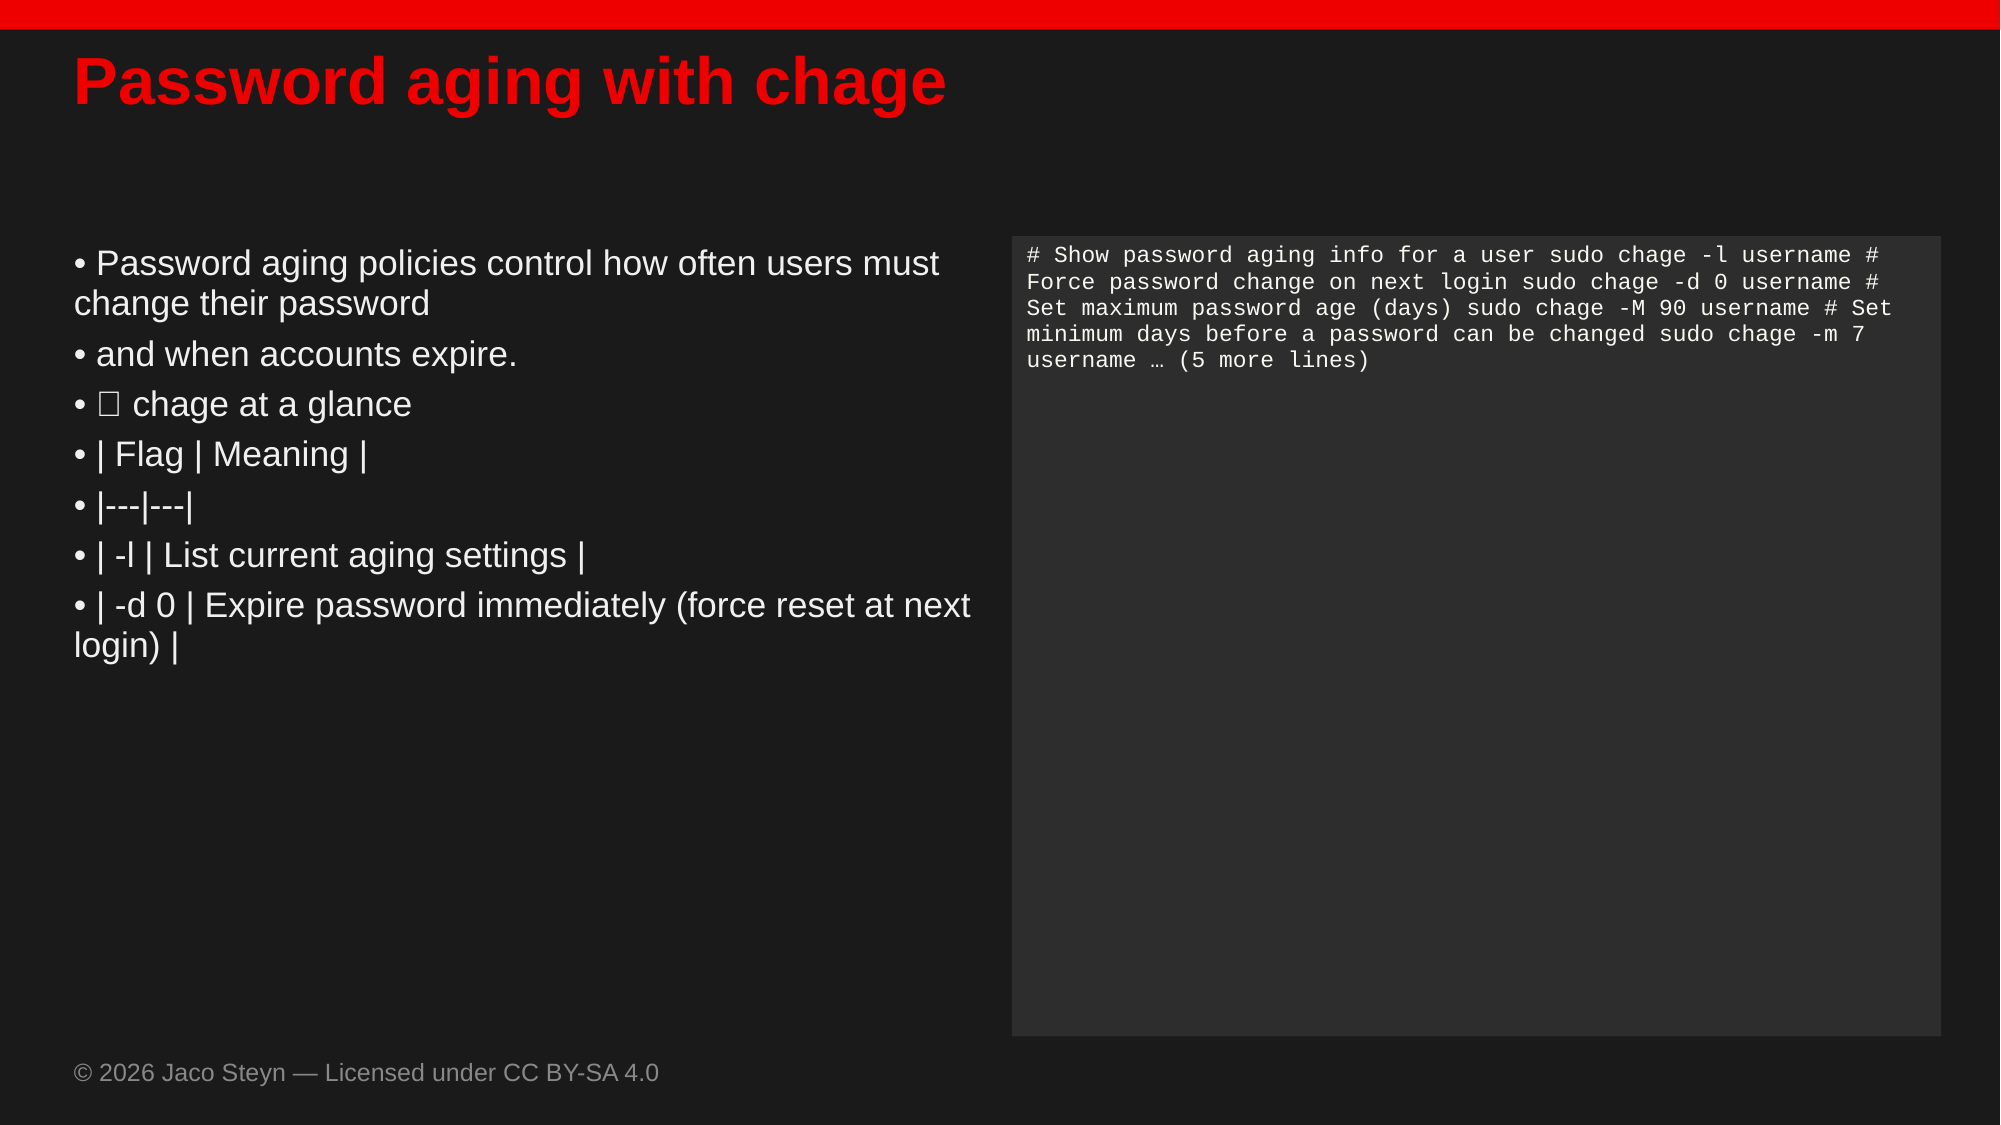

Password aging with chage
• Password aging policies control how often users must change their password
• and when accounts expire.
• 💡 chage at a glance
• | Flag | Meaning |
• |---|---|
• | -l | List current aging settings |
• | -d 0 | Expire password immediately (force reset at next login) |
# Show password aging info for a user sudo chage -l username # Force password change on next login sudo chage -d 0 username # Set maximum password age (days) sudo chage -M 90 username # Set minimum days before a password can be changed sudo chage -m 7 username … (5 more lines)
© 2026 Jaco Steyn — Licensed under CC BY-SA 4.0